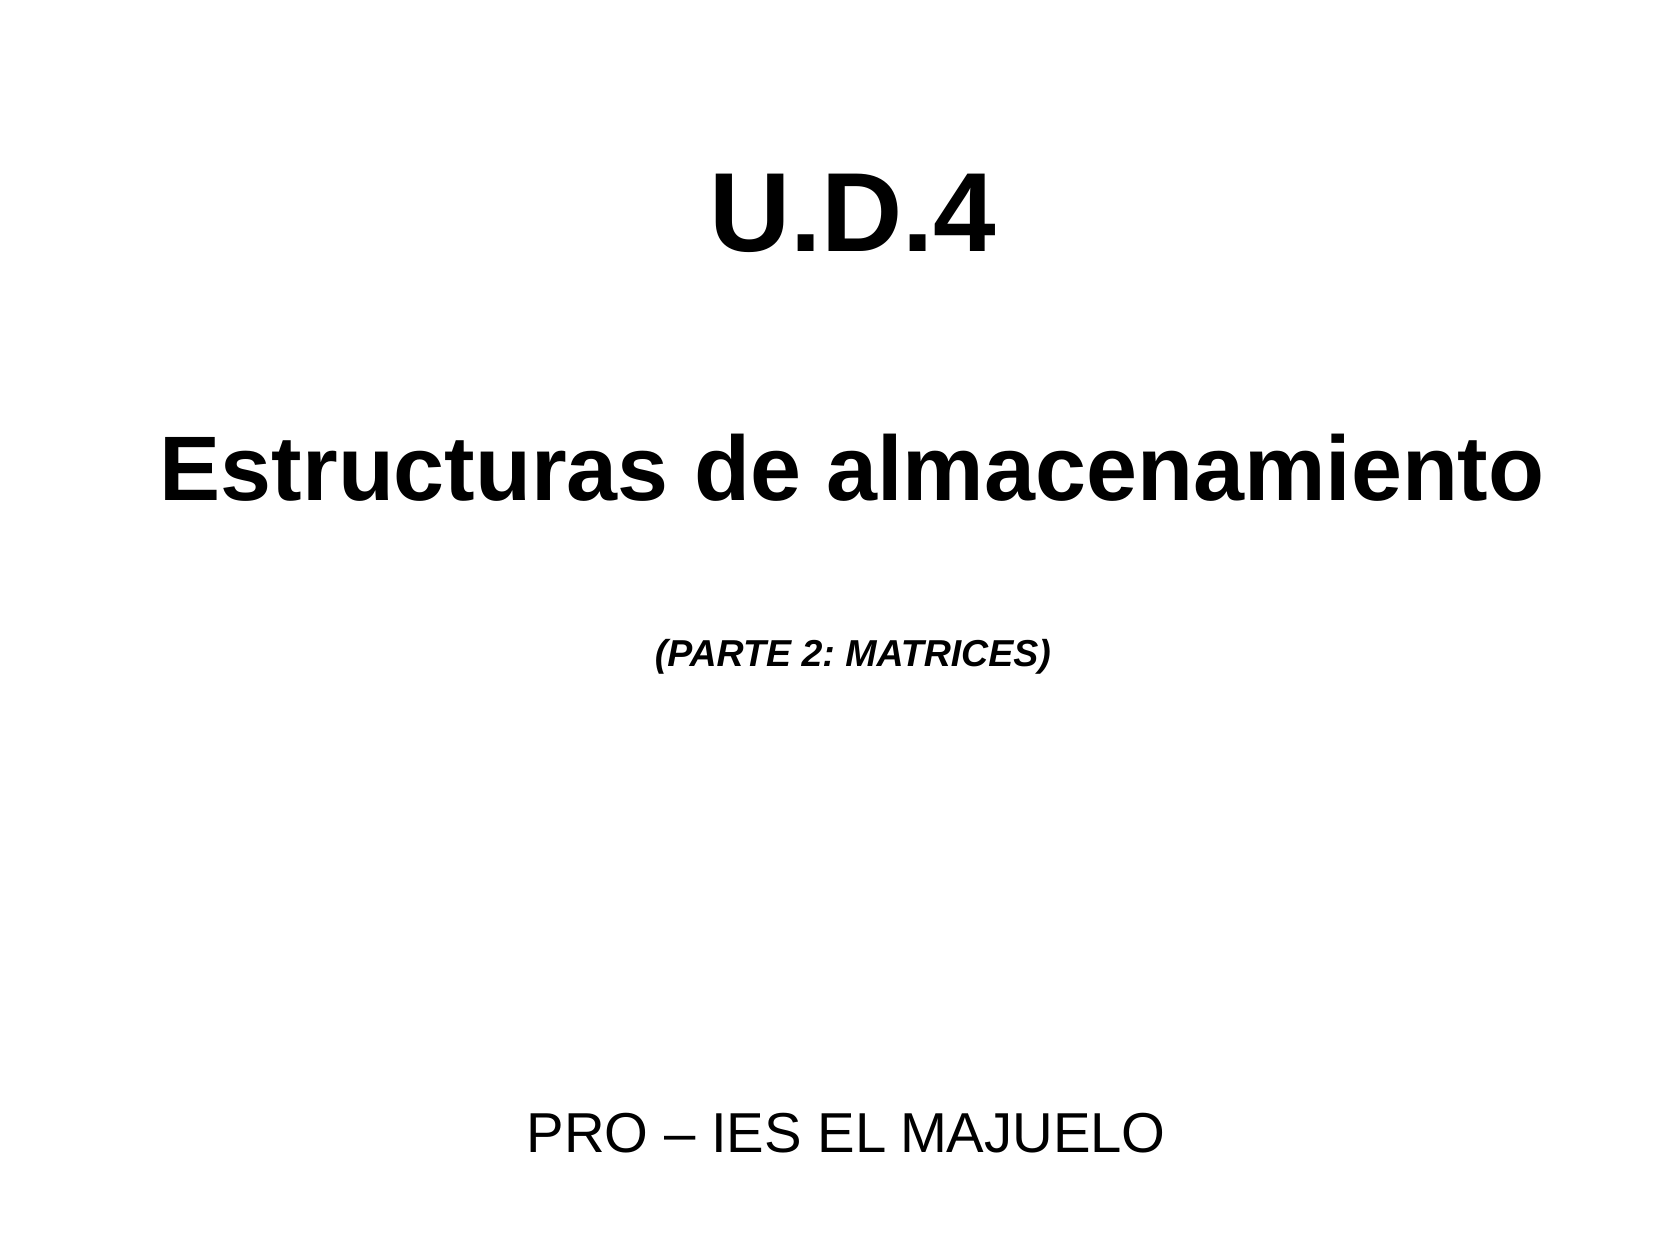

U.D.4
Estructuras de almacenamiento
(PARTE 2: MATRICES)
PRO – IES EL MAJUELO